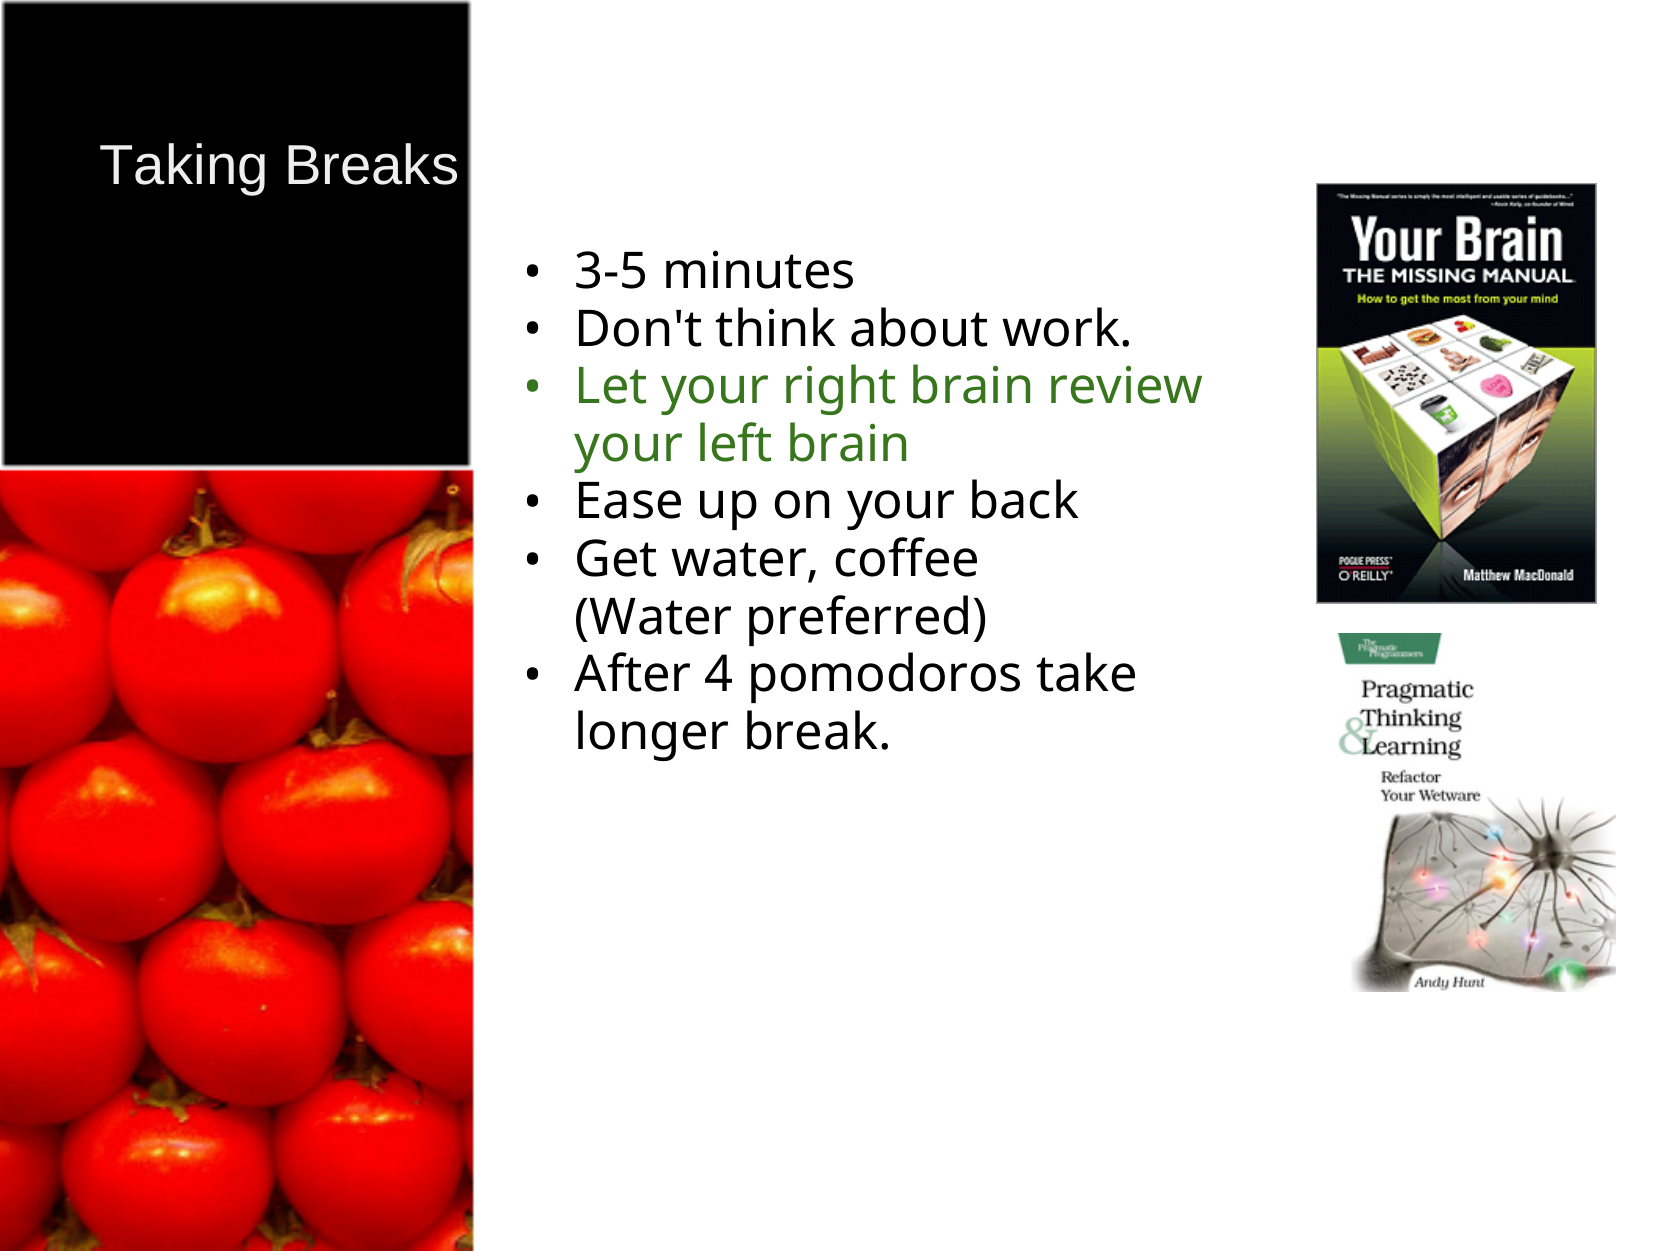

Taking Breaks
# 3-5 minutes
Don't think about work.
Let your right brain review your left brain
Ease up on your back
Get water, coffee
(Water preferred)
After 4 pomodoros take longer break.